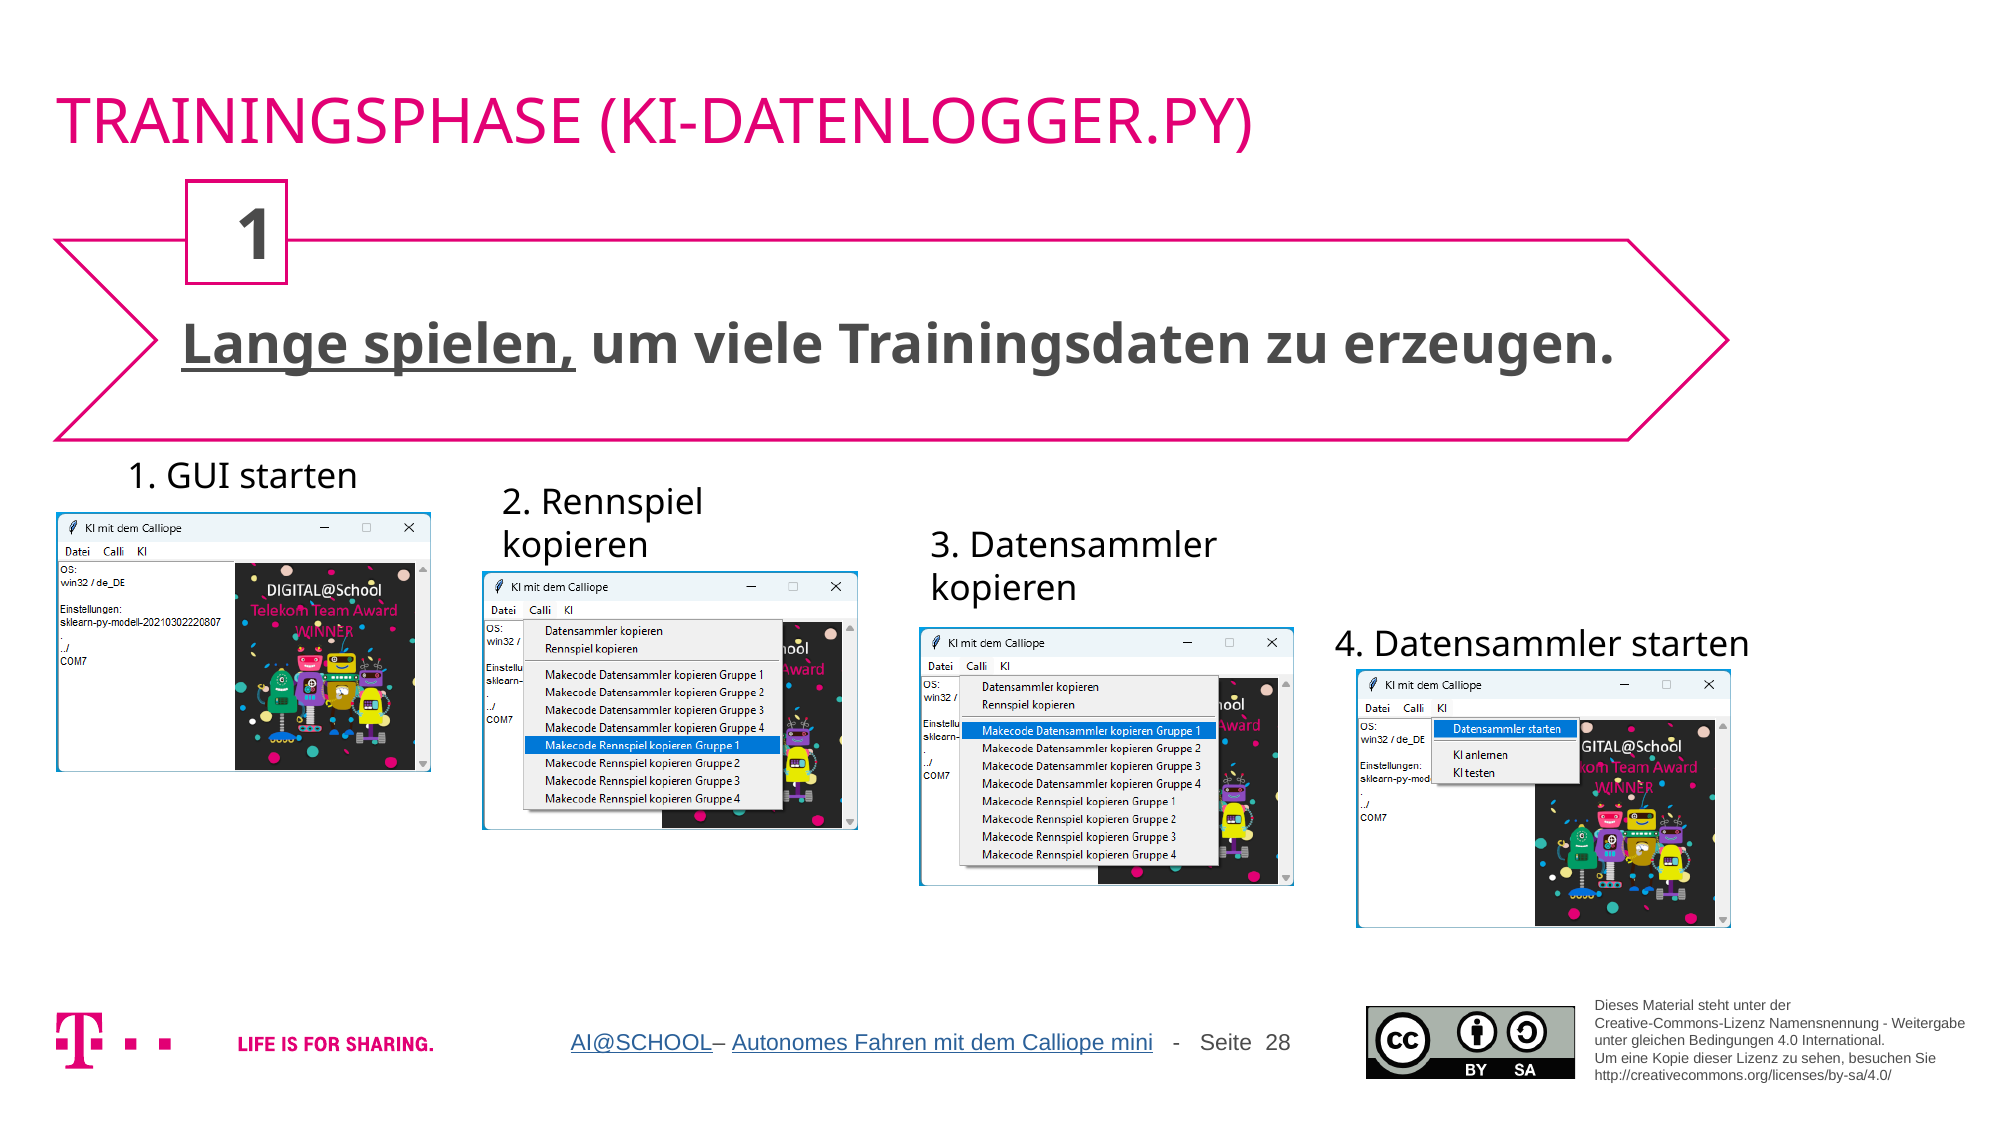

# Trainingsphase (ki-datenlogger.py)
1
Lange spielen, um viele Trainingsdaten zu erzeugen.
1. GUI starten
2. Rennspiel kopieren
3. Datensammler kopieren
4. Datensammler starten